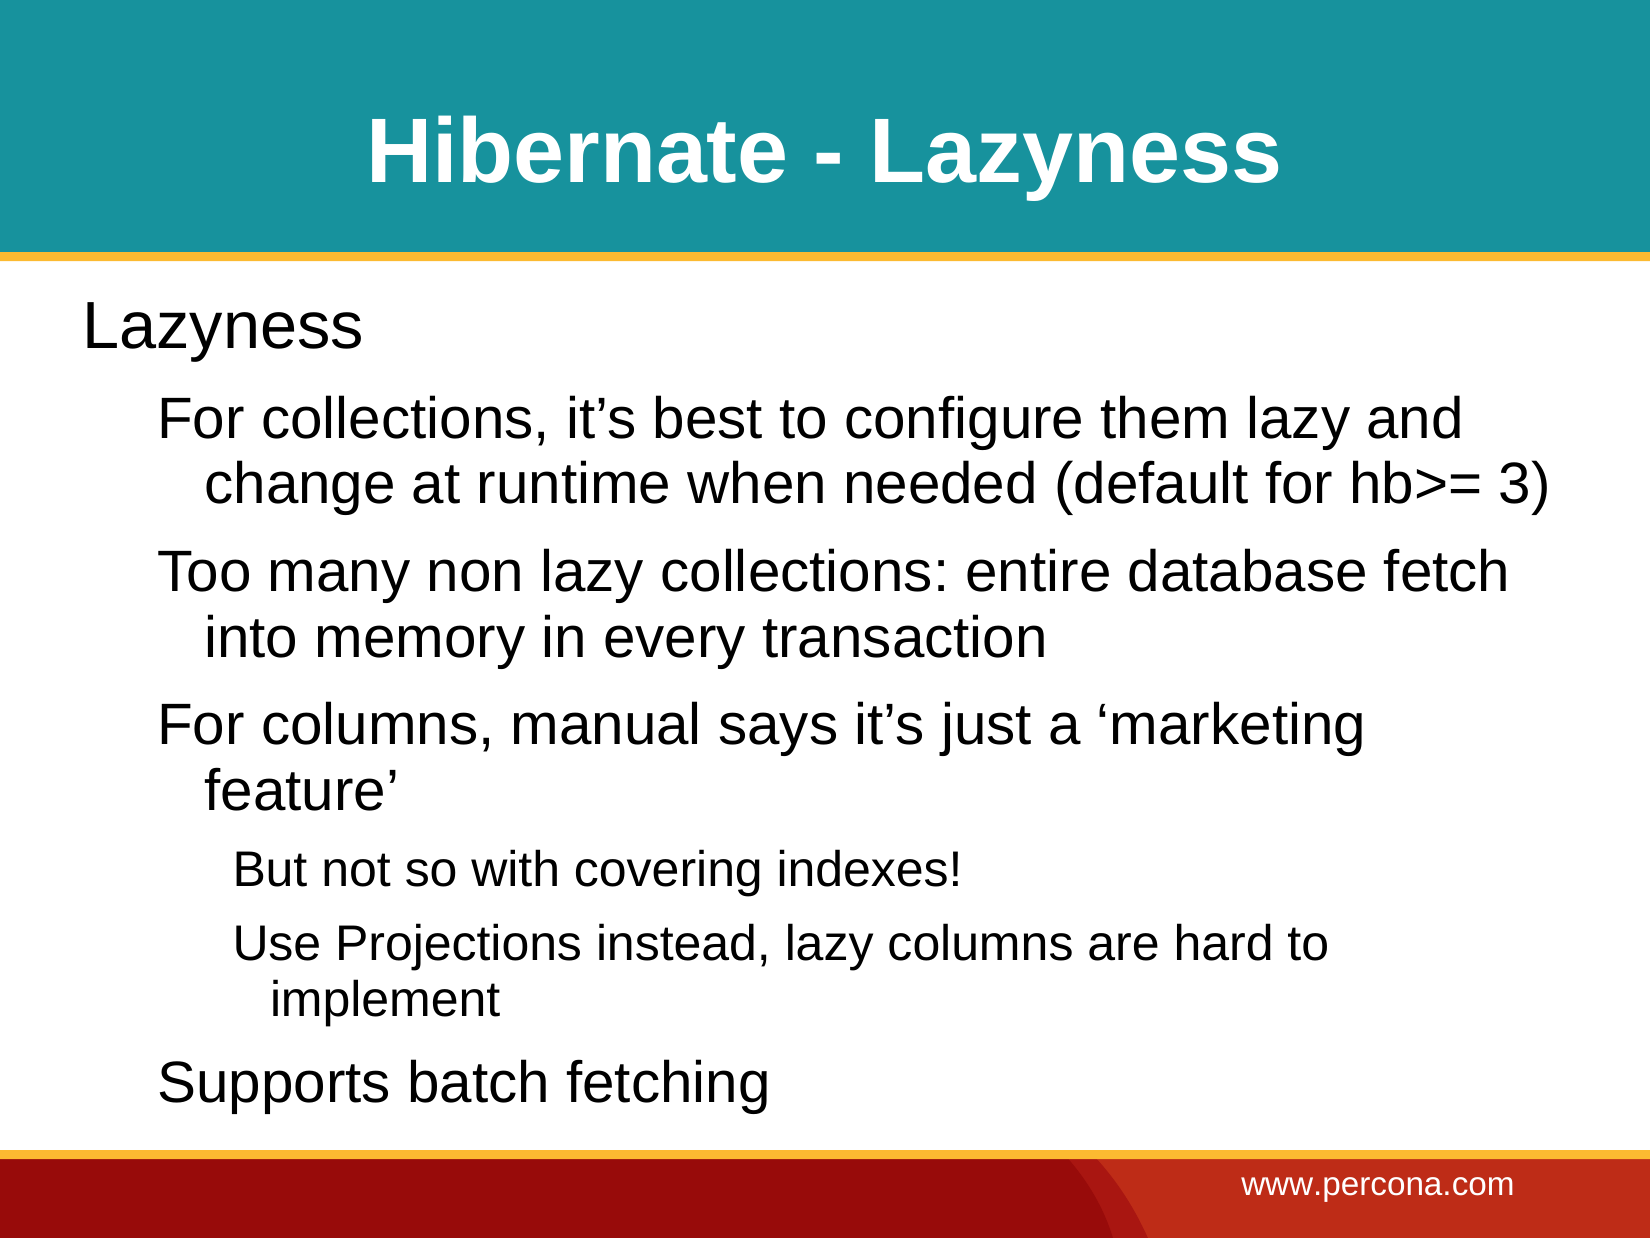

# Hibernate - Lazyness
Lazyness
For collections, it’s best to configure them lazy and change at runtime when needed (default for hb>= 3)
Too many non lazy collections: entire database fetch into memory in every transaction
For columns, manual says it’s just a ‘marketing feature’
But not so with covering indexes!
Use Projections instead, lazy columns are hard to implement
Supports batch fetching
www.percona.com